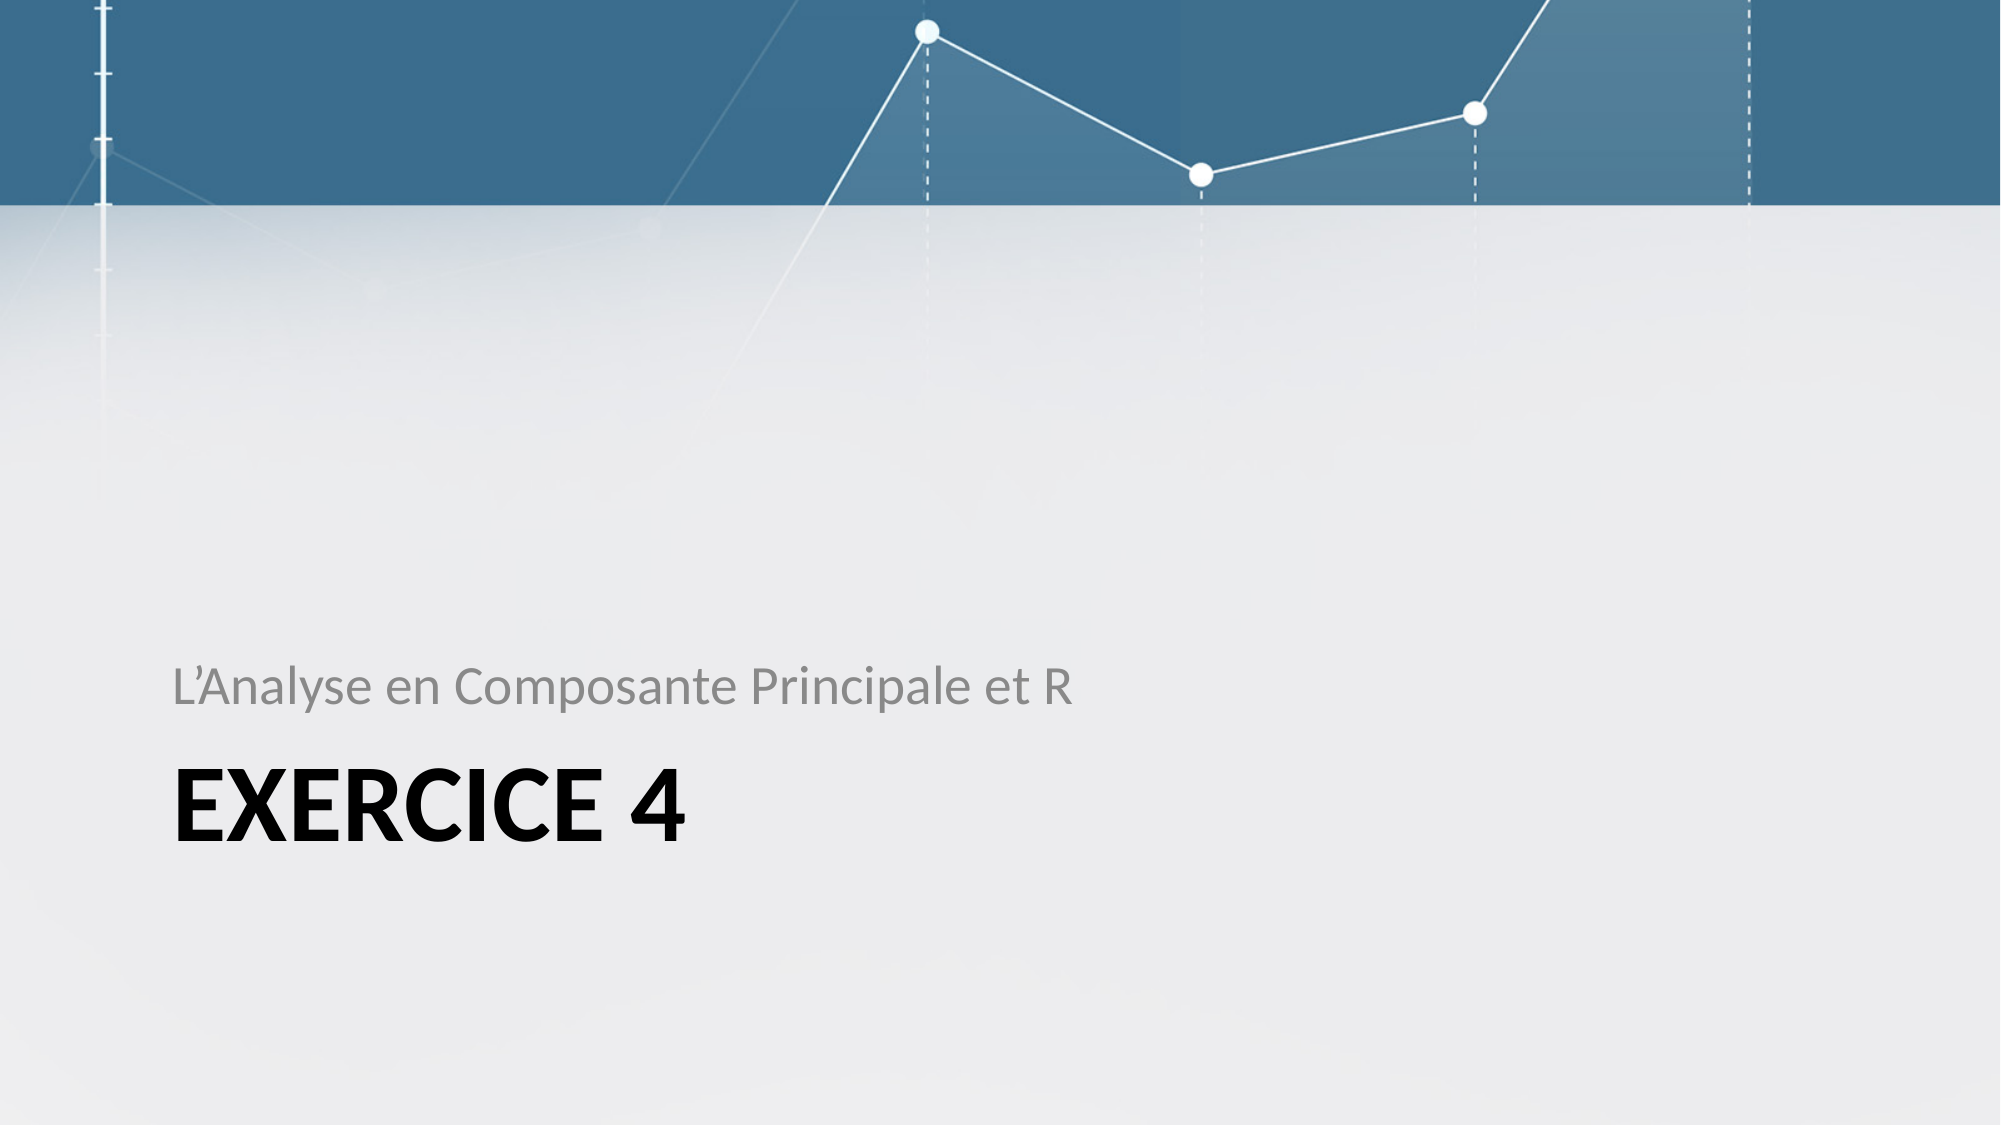

L’Analyse en Composante Principale et R
# Exercice 4